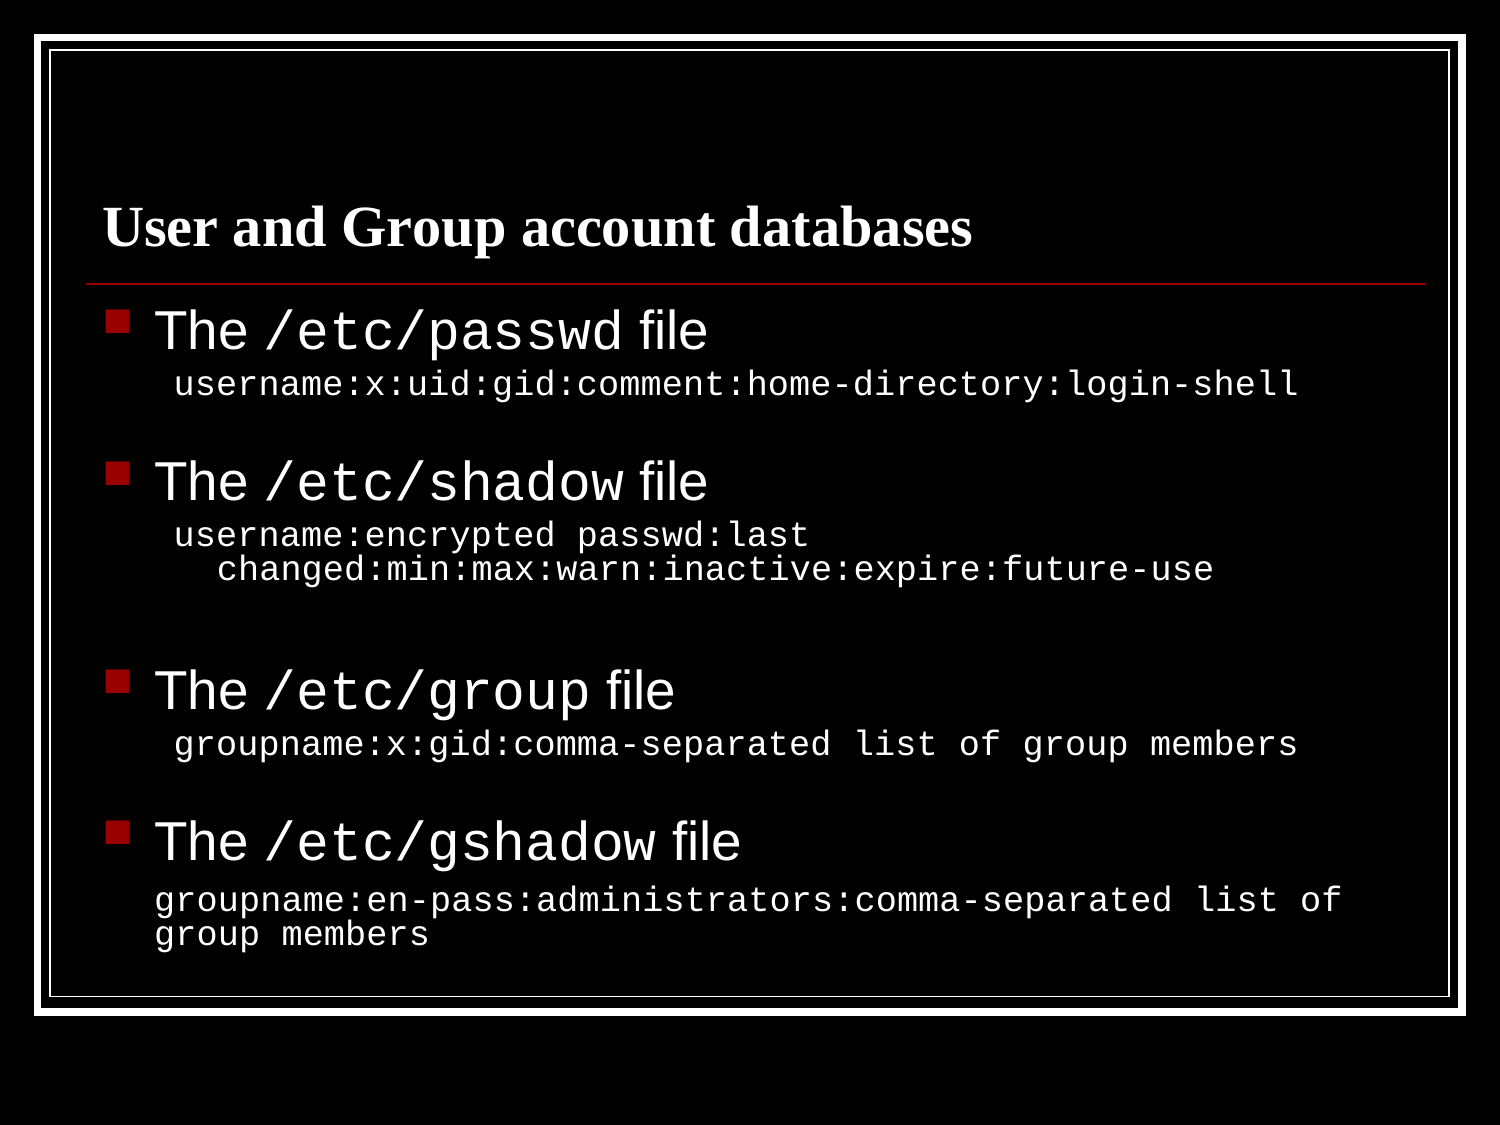

# User and Group account databases
The /etc/passwd file
username:x:uid:gid:comment:home-directory:login-shell
The /etc/shadow file
username:encrypted passwd:last changed:min:max:warn:inactive:expire:future-use
The /etc/group file
groupname:x:gid:comma-separated list of group members
The /etc/gshadow file
groupname:en-pass:administrators:comma-separated list of group members